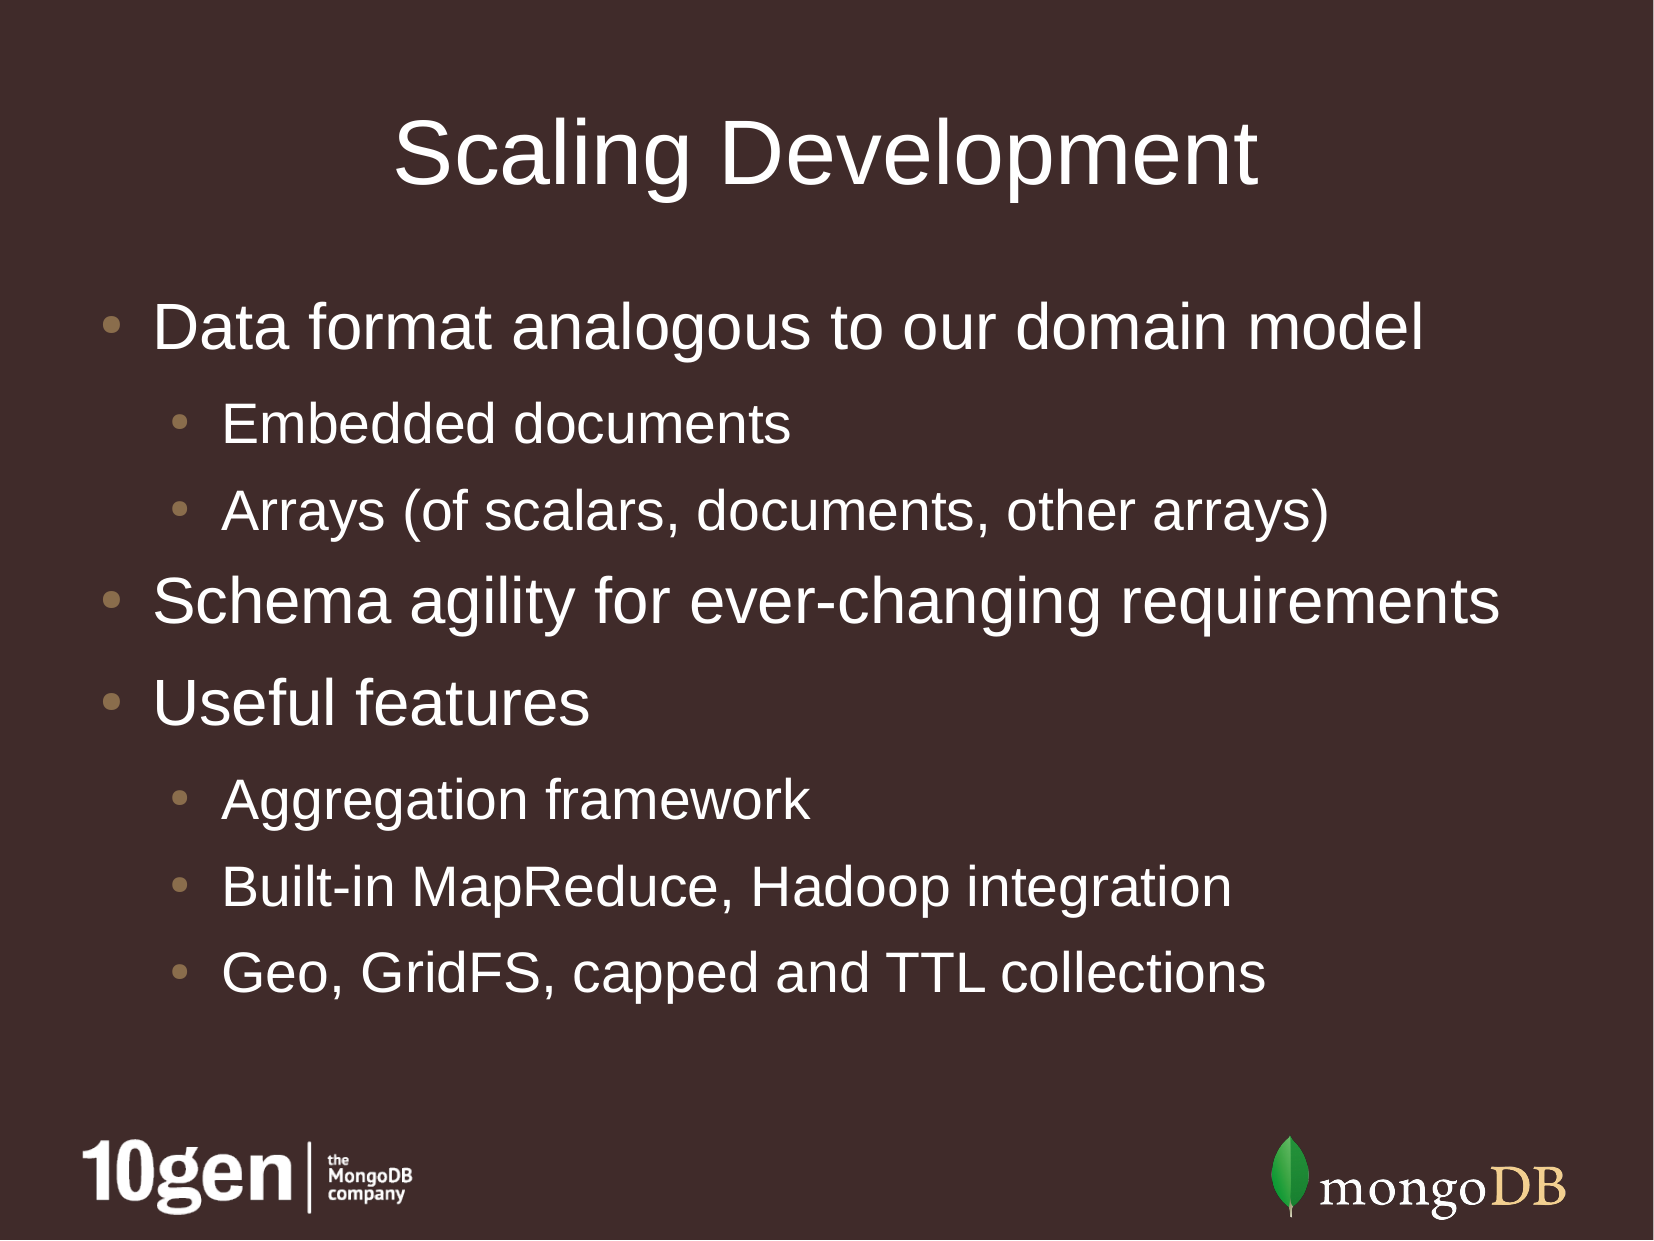

# Scaling Development
Data format analogous to our domain model
Embedded documents
Arrays (of scalars, documents, other arrays)
Schema agility for ever-changing requirements
Useful features
Aggregation framework
Built-in MapReduce, Hadoop integration
Geo, GridFS, capped and TTL collections